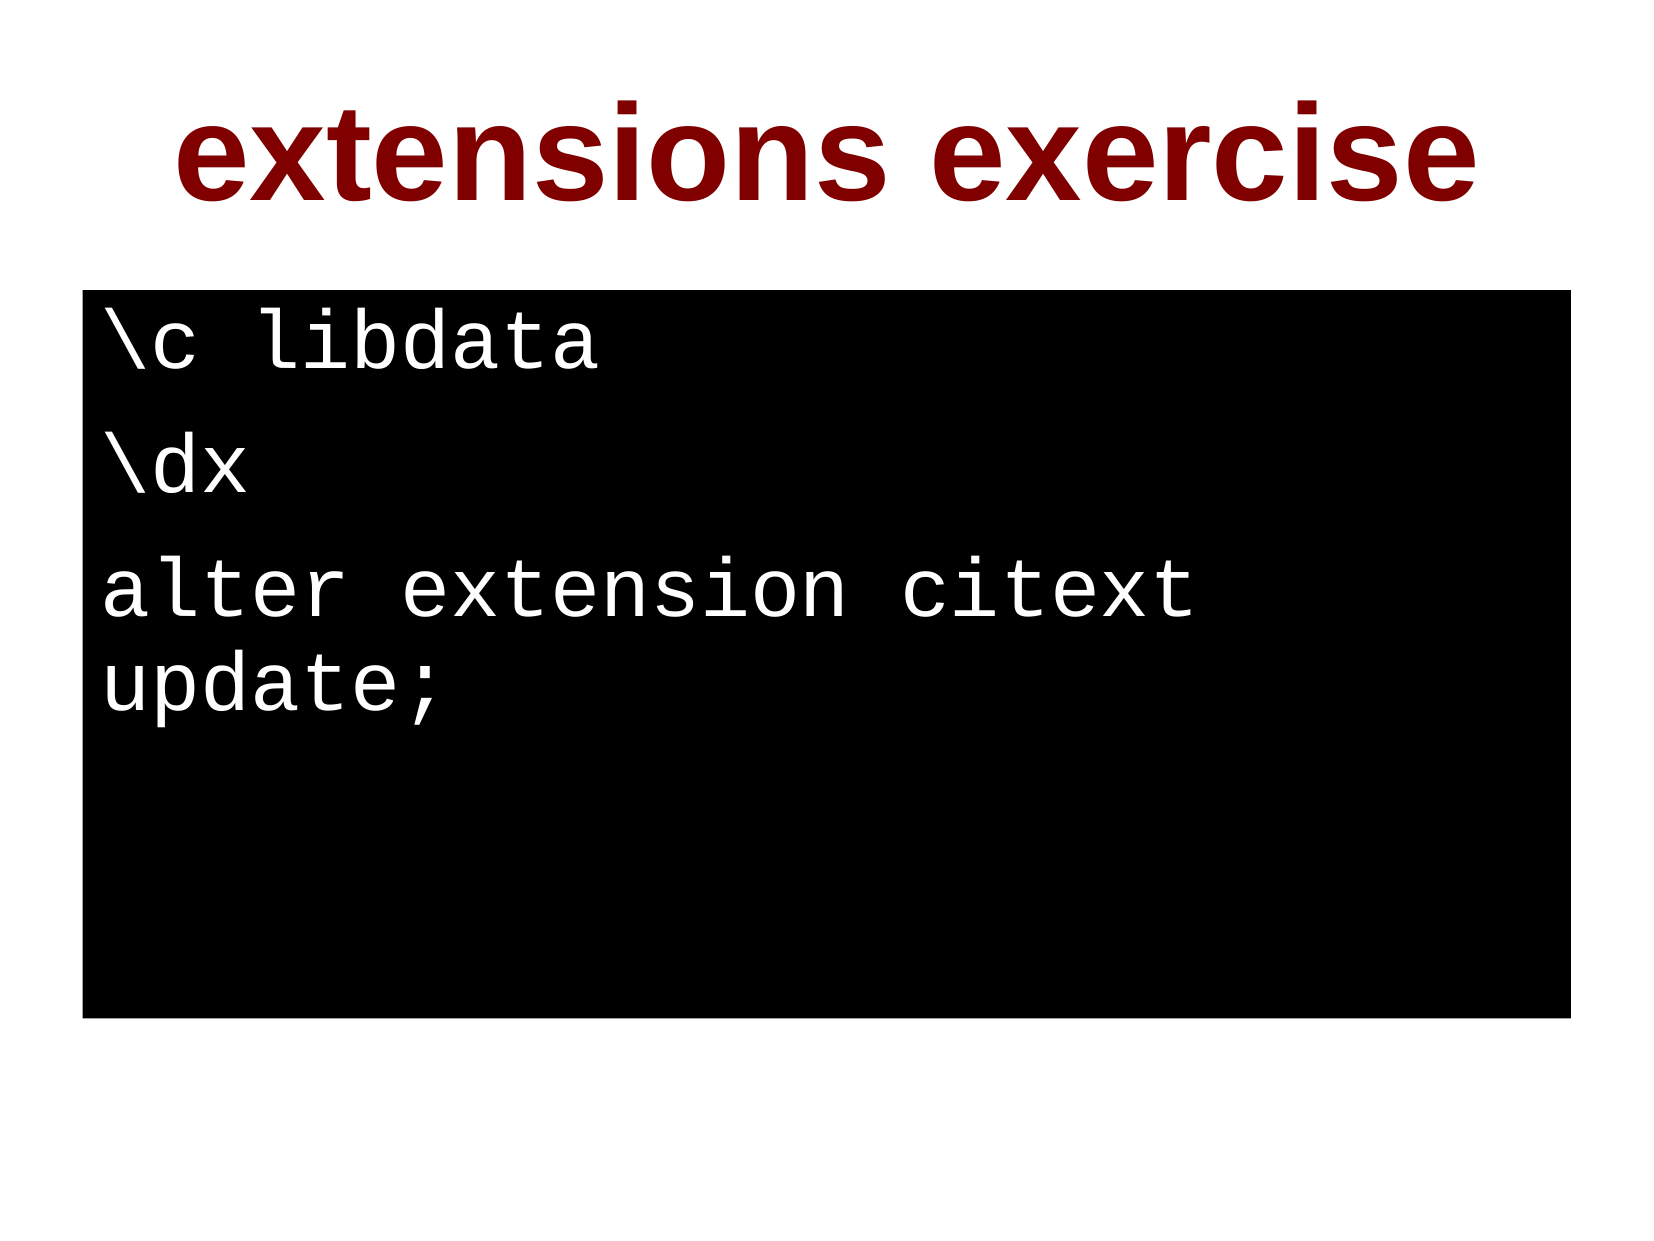

# extensions exercise
\c libdata
\dx
alter extension citext update;